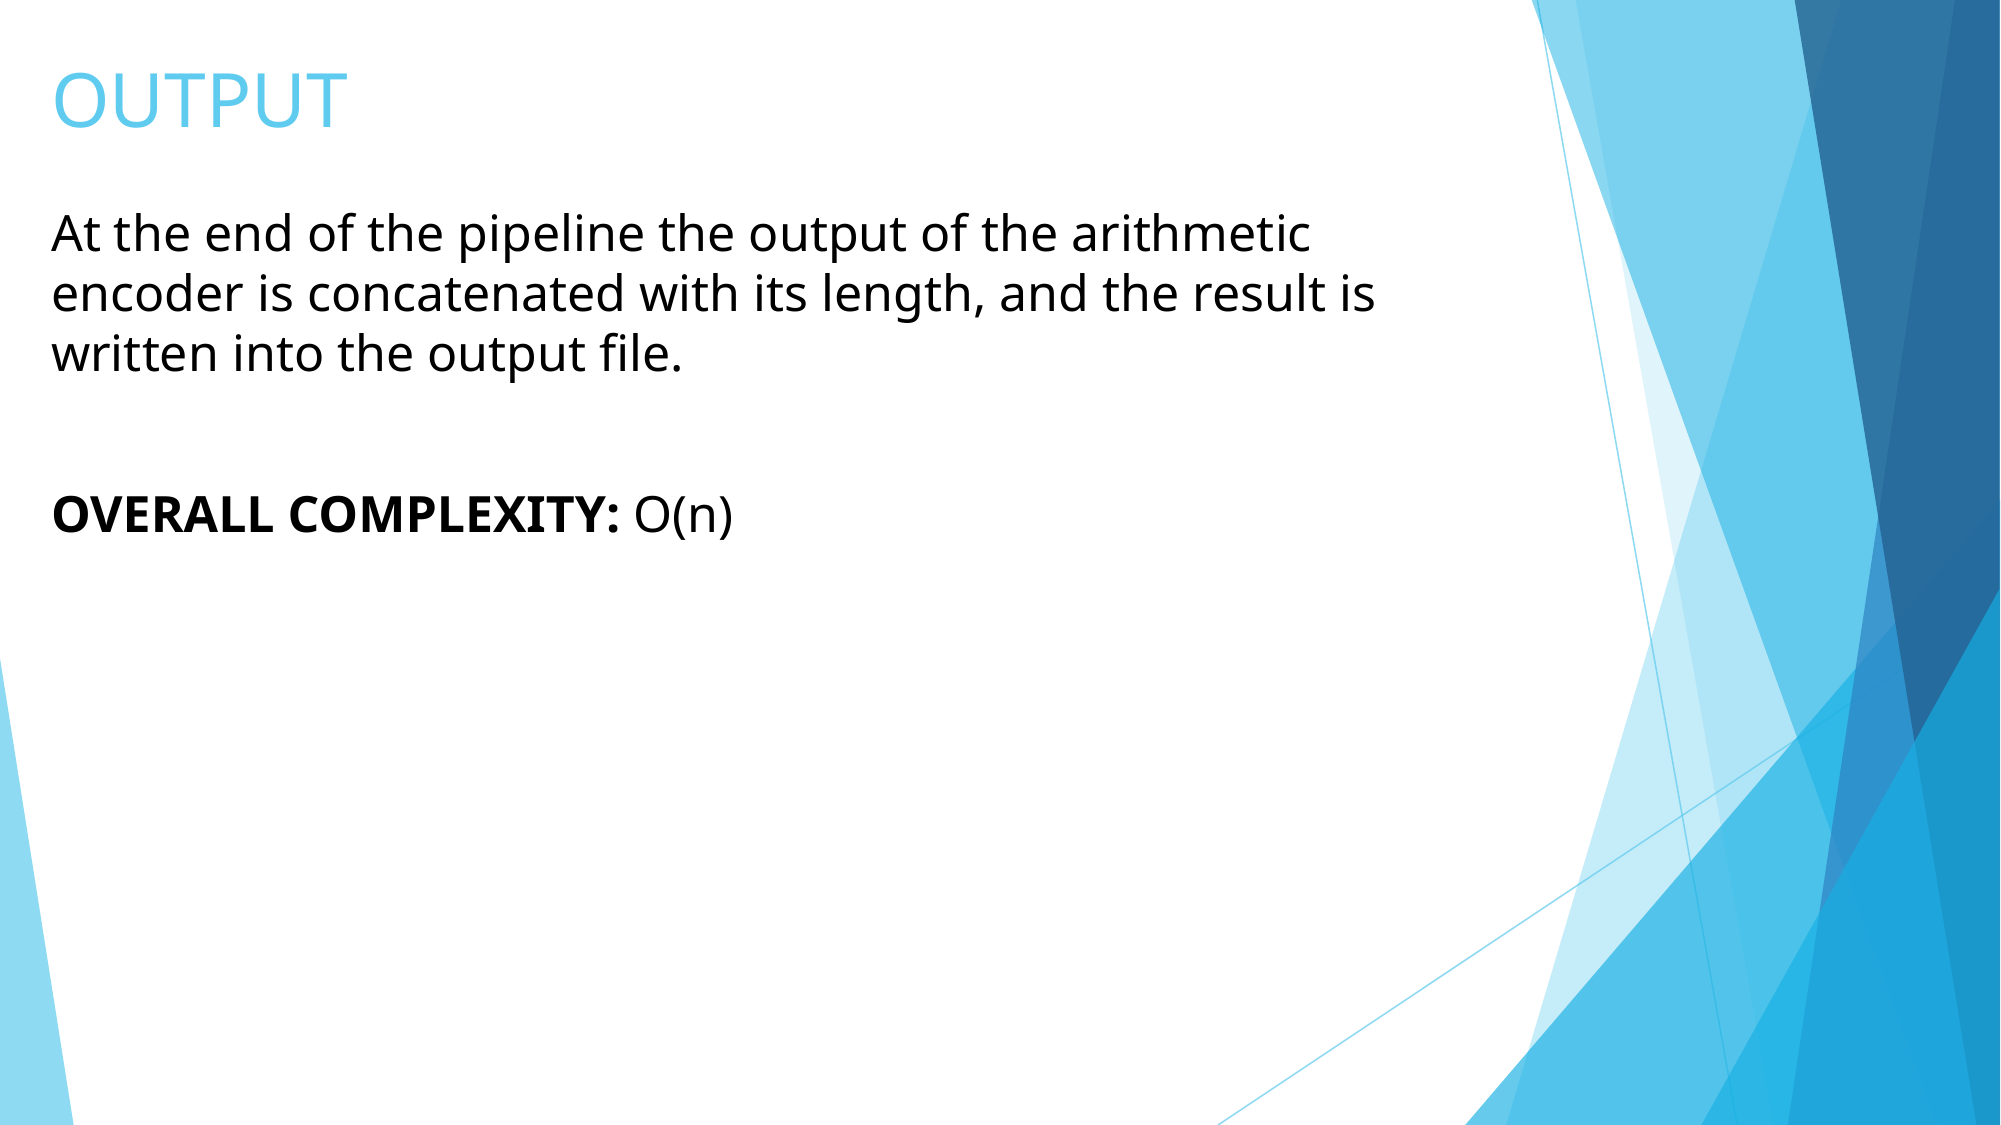

# OUTPUT
At the end of the pipeline the output of the arithmetic encoder is concatenated with its length, and the result is written into the output file.
OVERALL COMPLEXITY: O(n)